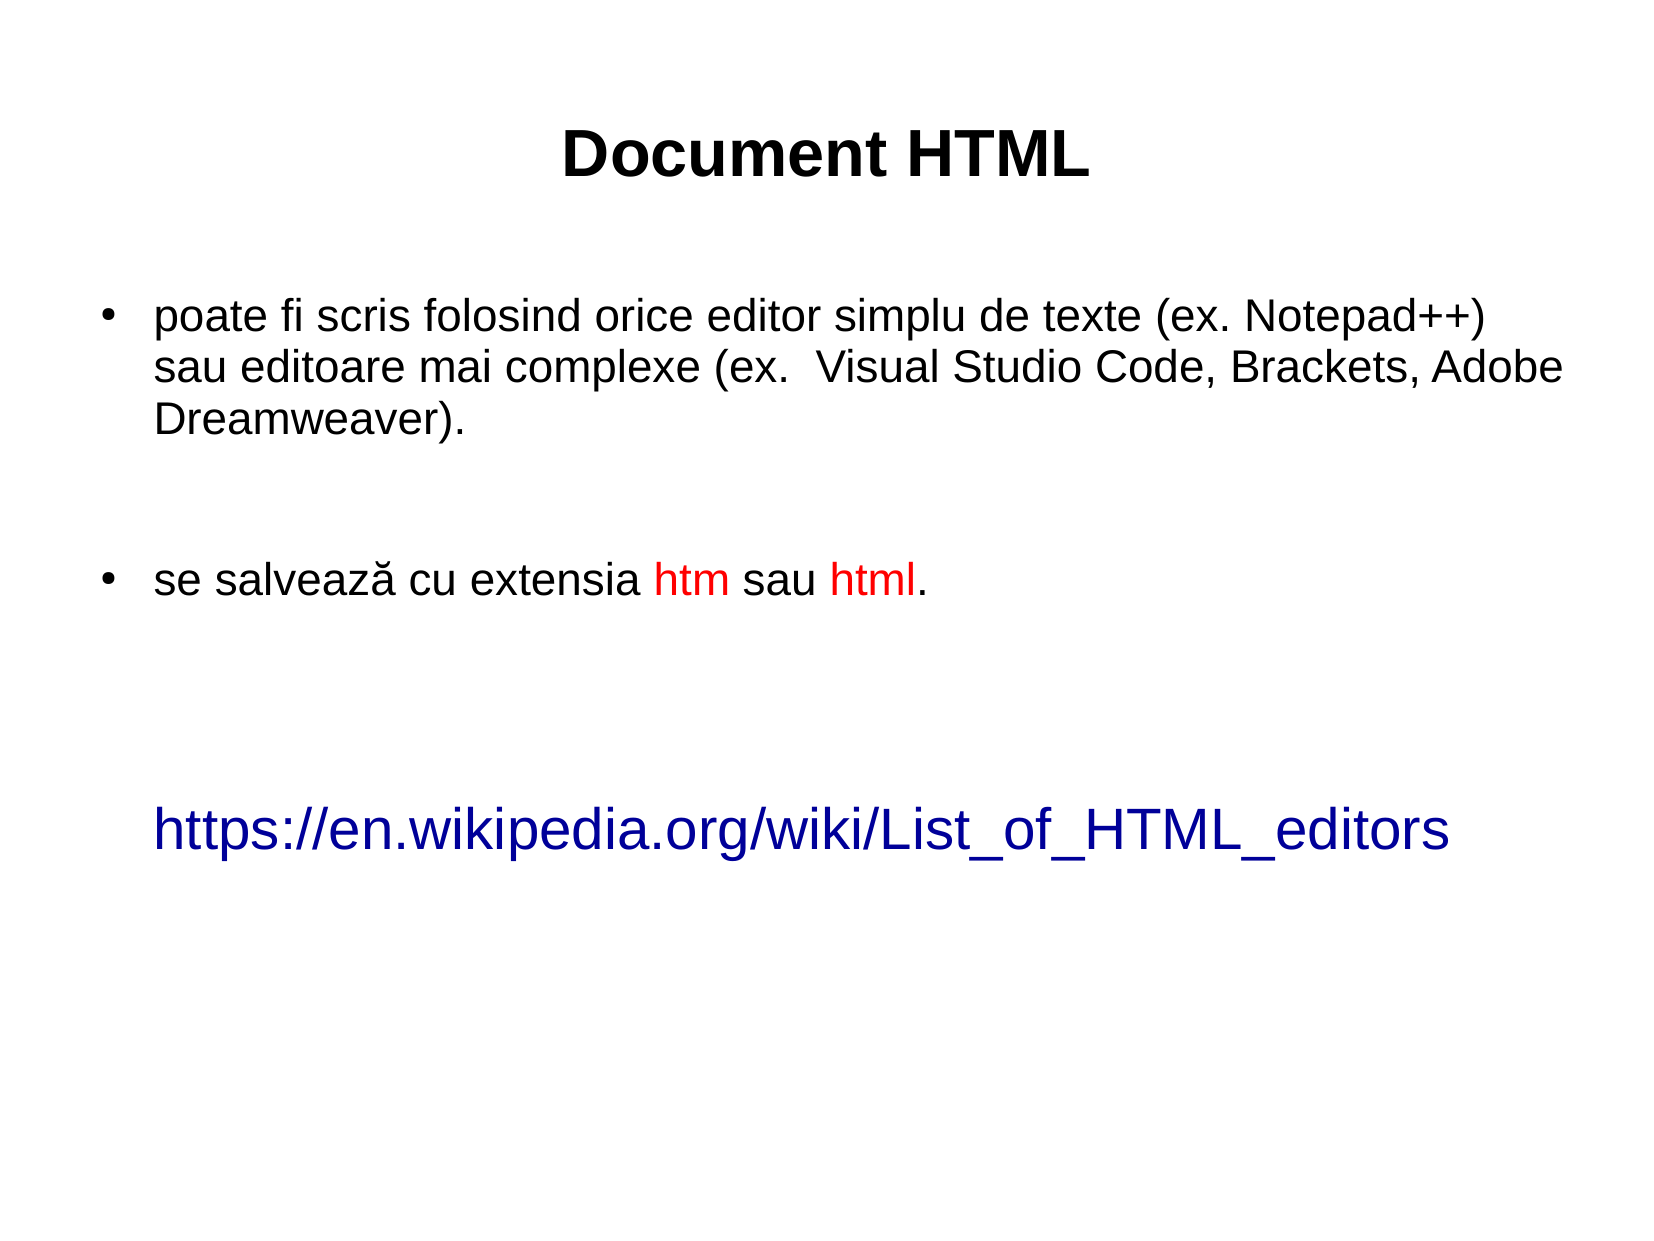

# Document HTML
poate fi scris folosind orice editor simplu de texte (ex. Notepad++) sau editoare mai complexe (ex. Visual Studio Code, Brackets, Adobe Dreamweaver).
se salvează cu extensia htm sau html.
https://en.wikipedia.org/wiki/List_of_HTML_editors